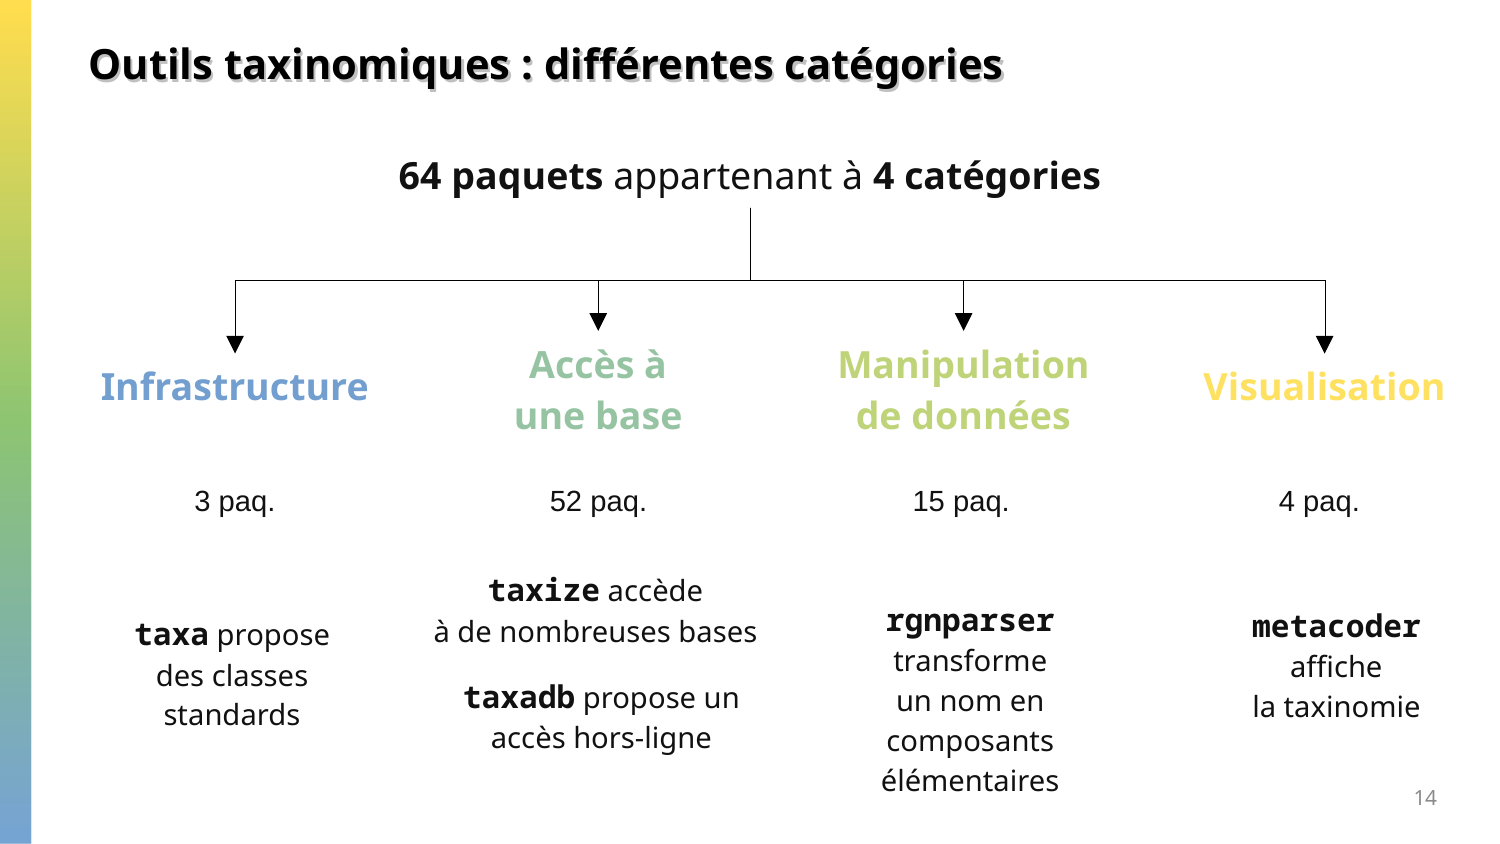

# Outils taxinomiques : différentes catégories
64 paquets appartenant à 4 catégories
Accès à une base
Manipulation de données
Infrastructure
Visualisation
3 paq.
52 paq.
15 paq.
4 paq.
taxize accède
à de nombreuses bases
rgnparser transforme
un nom en composants élémentaires
metacoder affiche
la taxinomie
taxa propose des classes standards
taxadb propose un accès hors-ligne